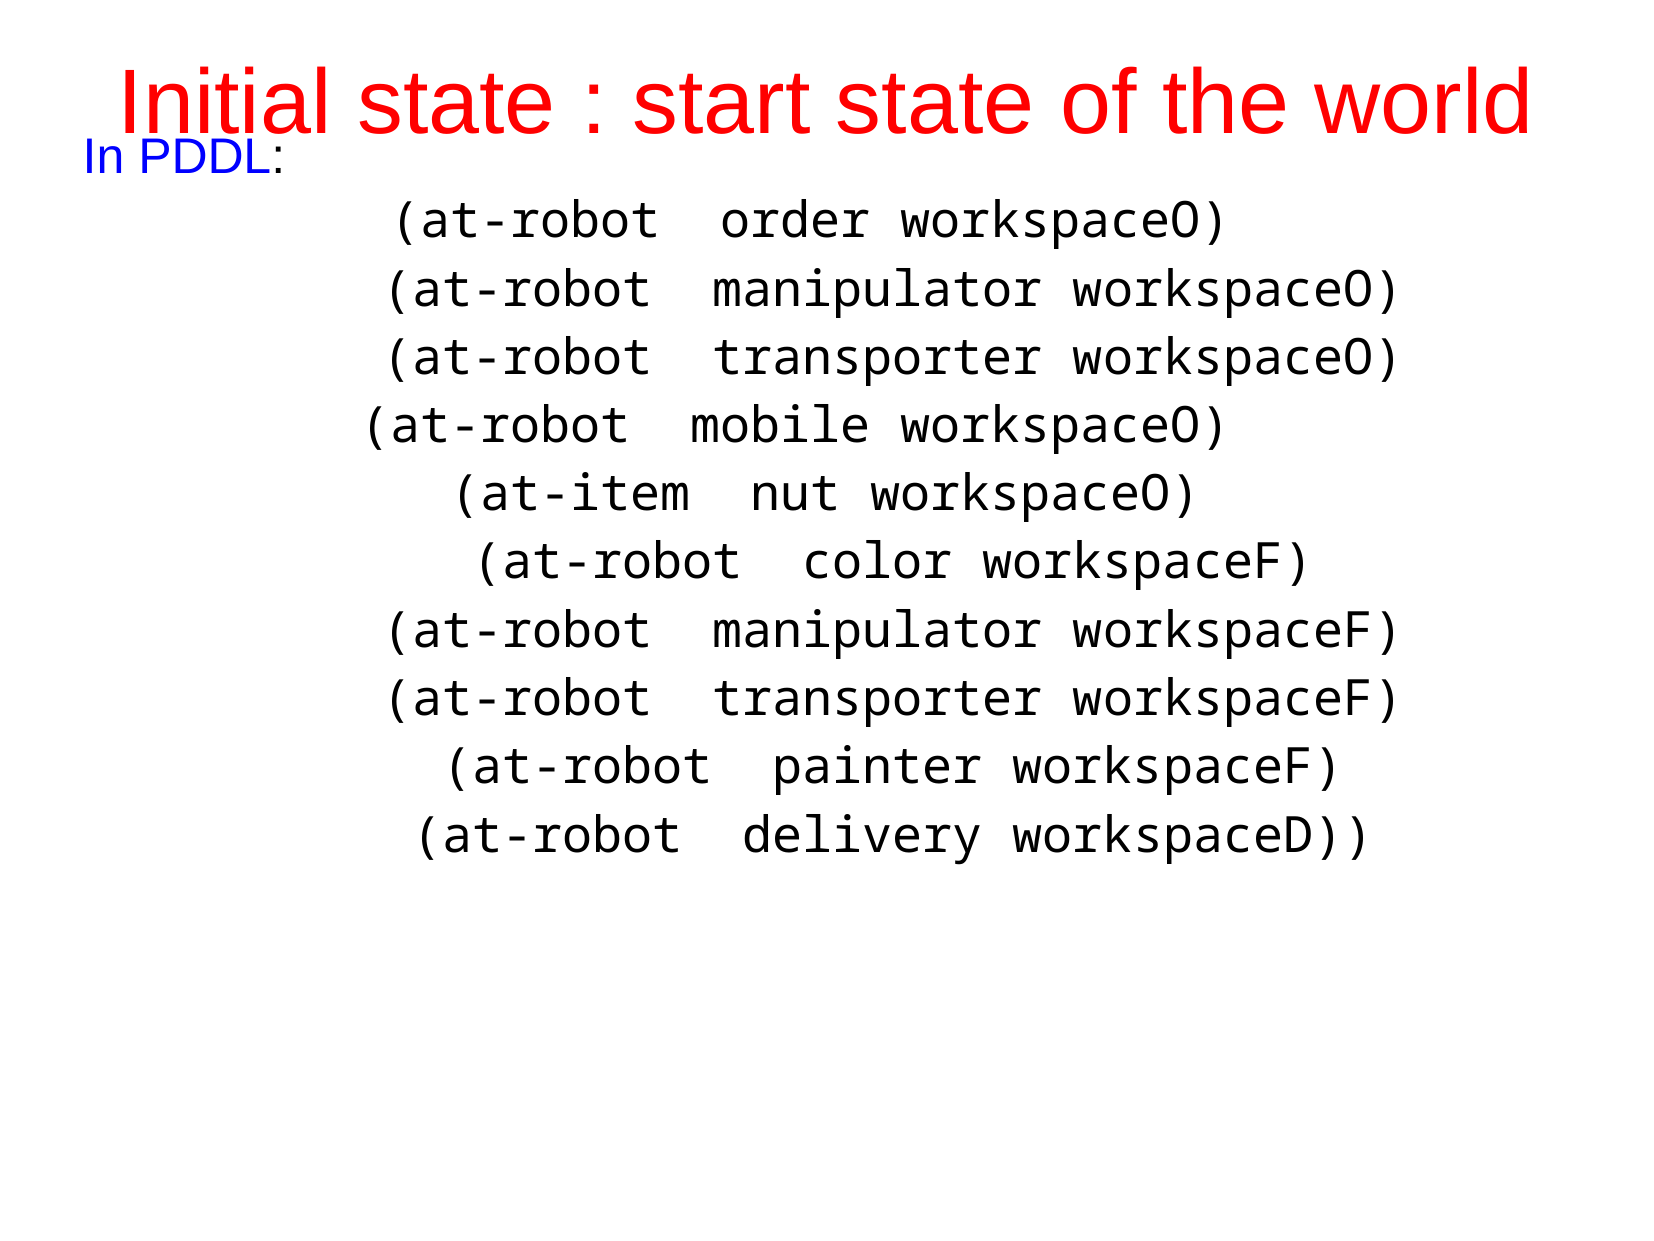

# Initial state : start state of the world
In PDDL:
(at-robot order workspaceO)
	 (at-robot manipulator workspaceO)
	 (at-robot transporter workspaceO)
(at-robot mobile workspaceO)
 (at-item nut workspaceO)
	 (at-robot color workspaceF)
	 (at-robot manipulator workspaceF)
	 (at-robot transporter workspaceF)
	 (at-robot painter workspaceF)
	 (at-robot delivery workspaceD))